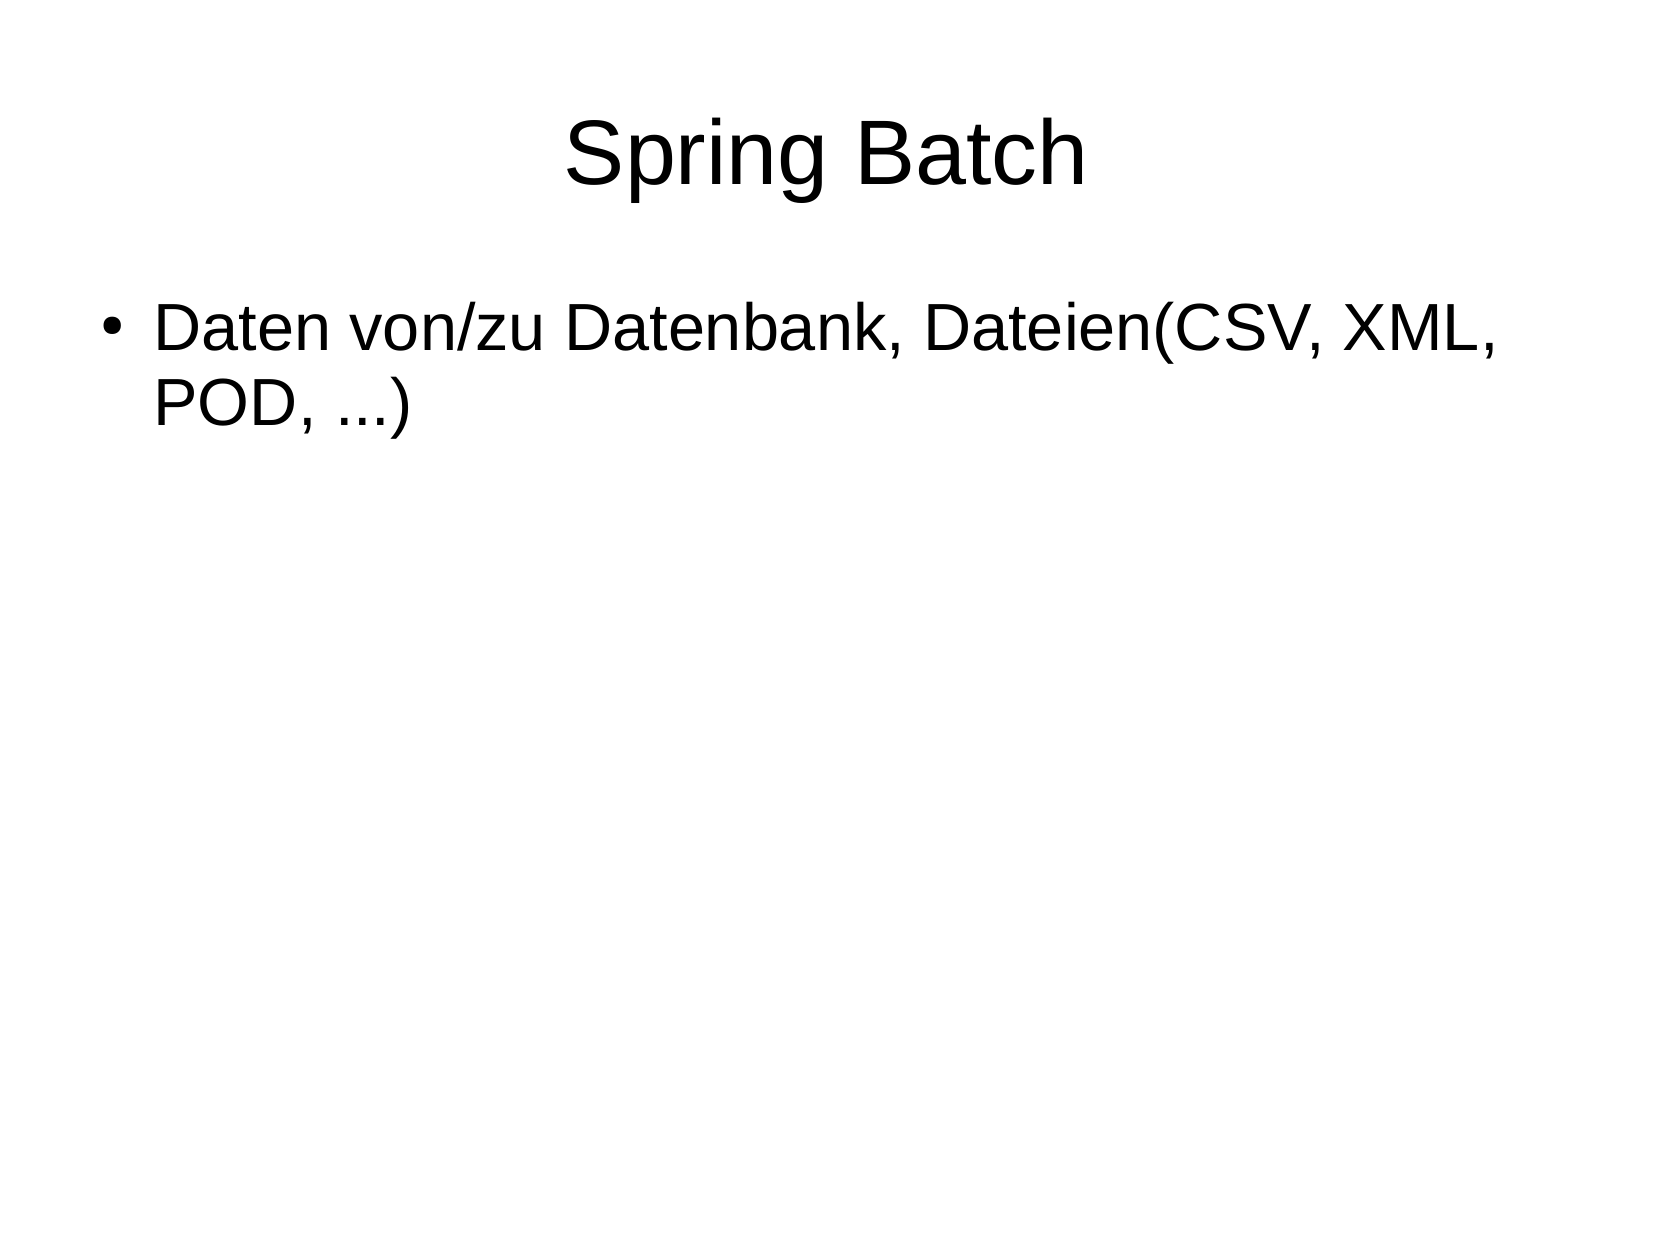

# Spring Batch
Daten von/zu Datenbank, Dateien(CSV, XML, POD, ...)